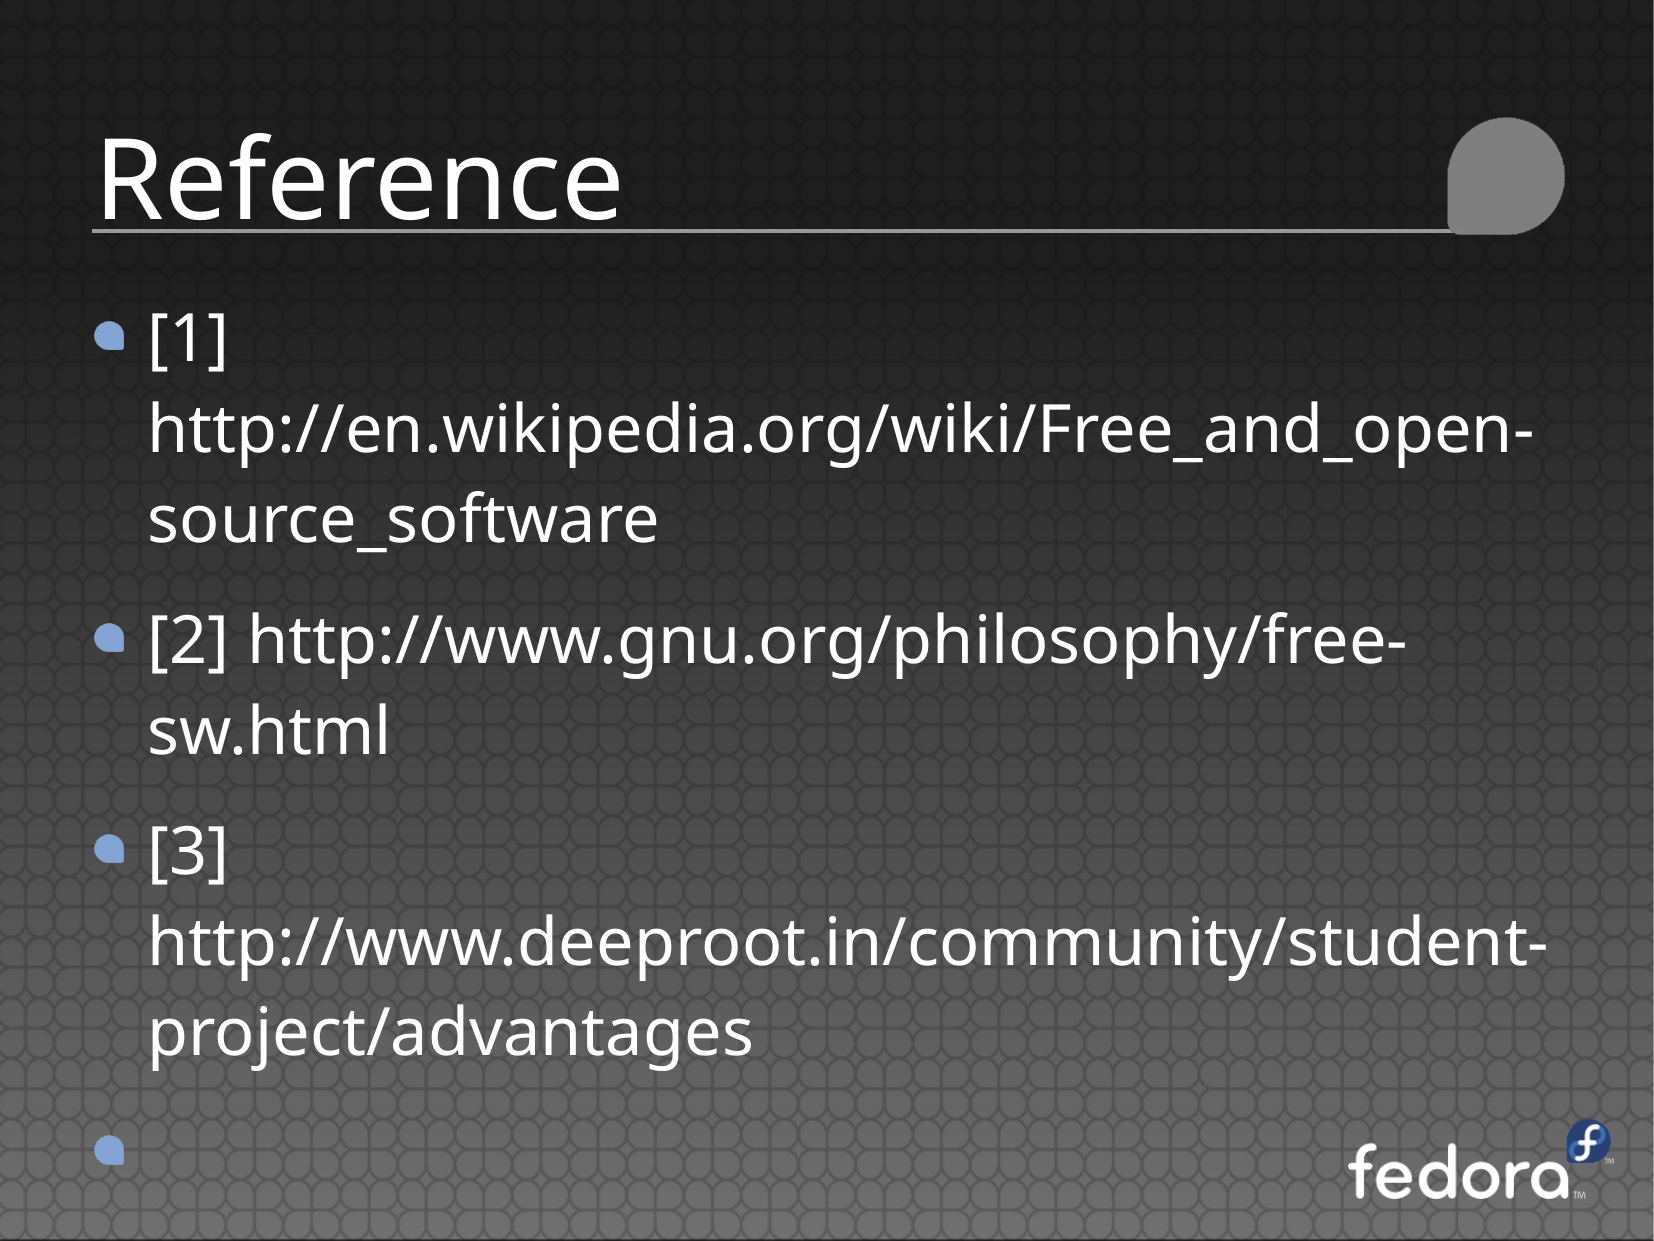

Reference
# [1] http://en.wikipedia.org/wiki/Free_and_open-source_software
[2] http://www.gnu.org/philosophy/free-sw.html
[3] http://www.deeproot.in/community/student-project/advantages